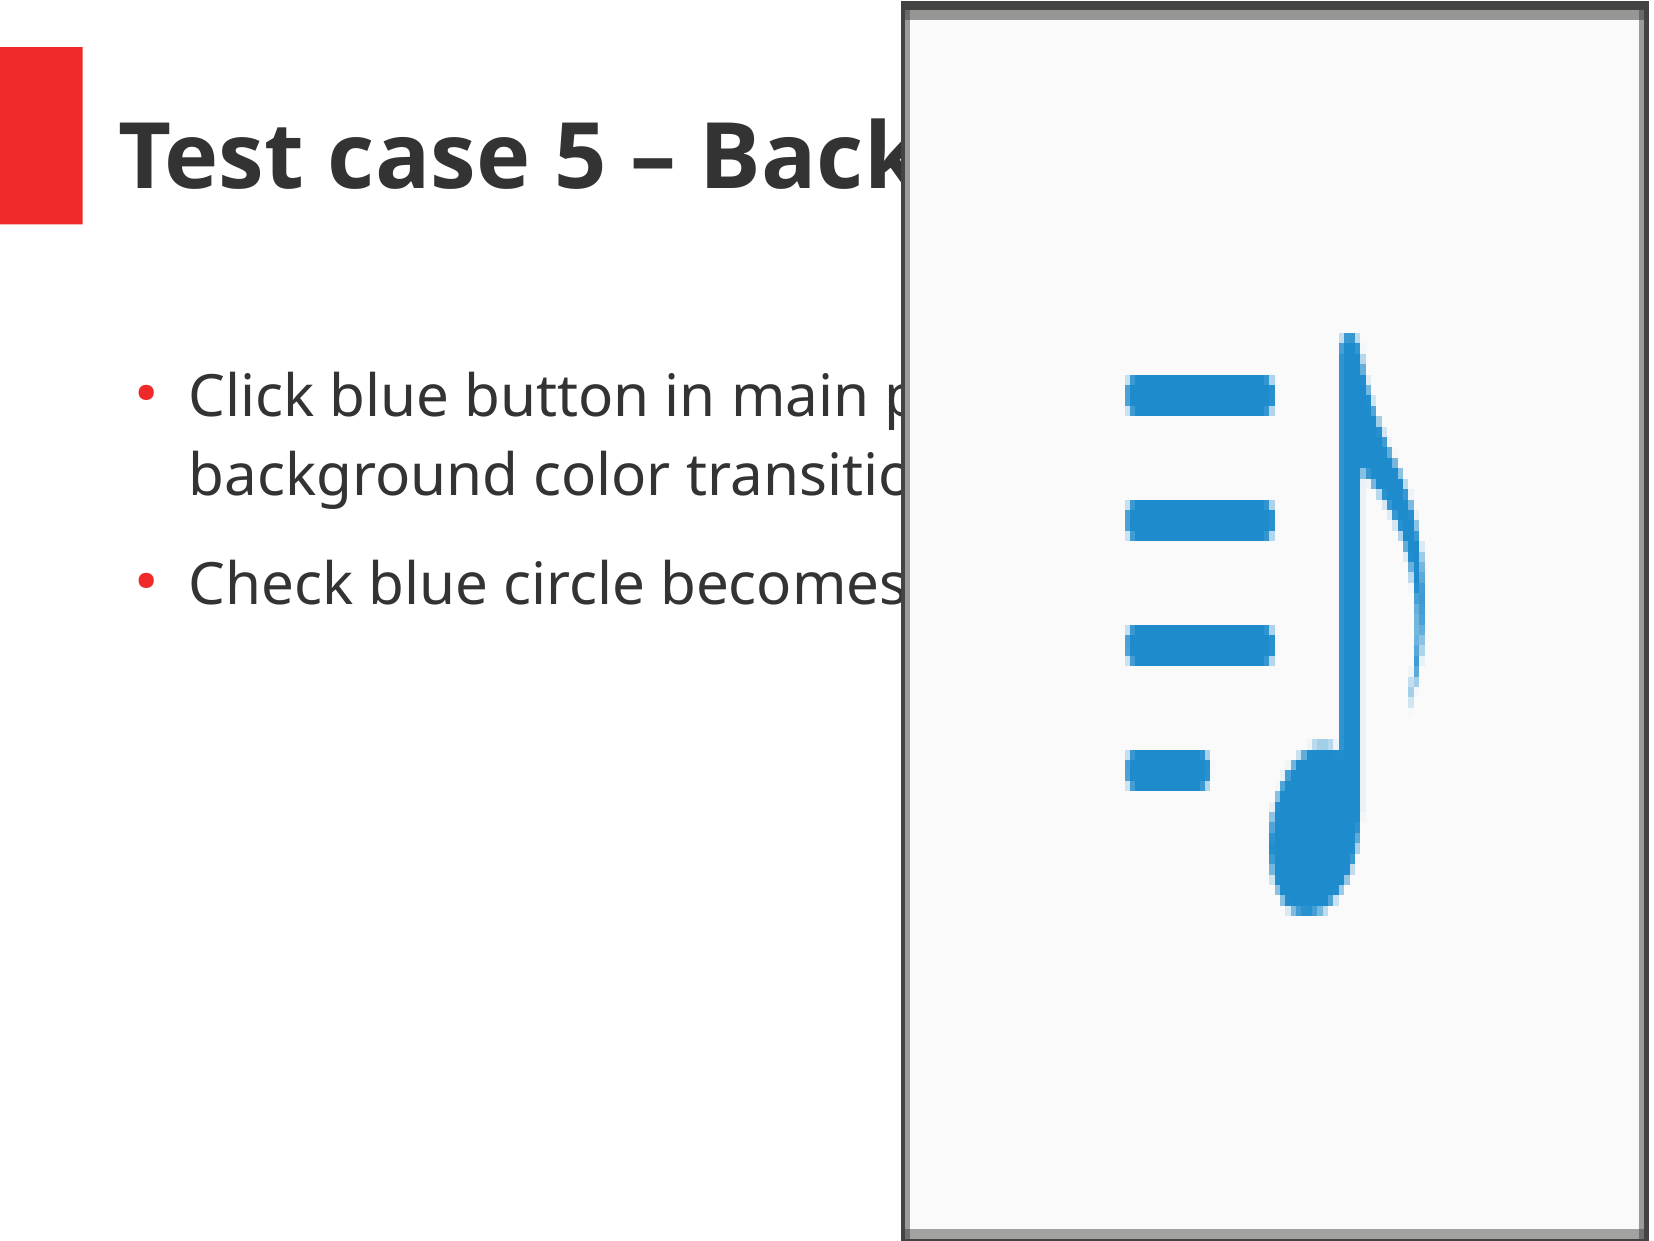

# Test case 5 – Background Color
Click blue button in main page to check background color transition.
Check blue circle becomes Cyan large full rect.
10